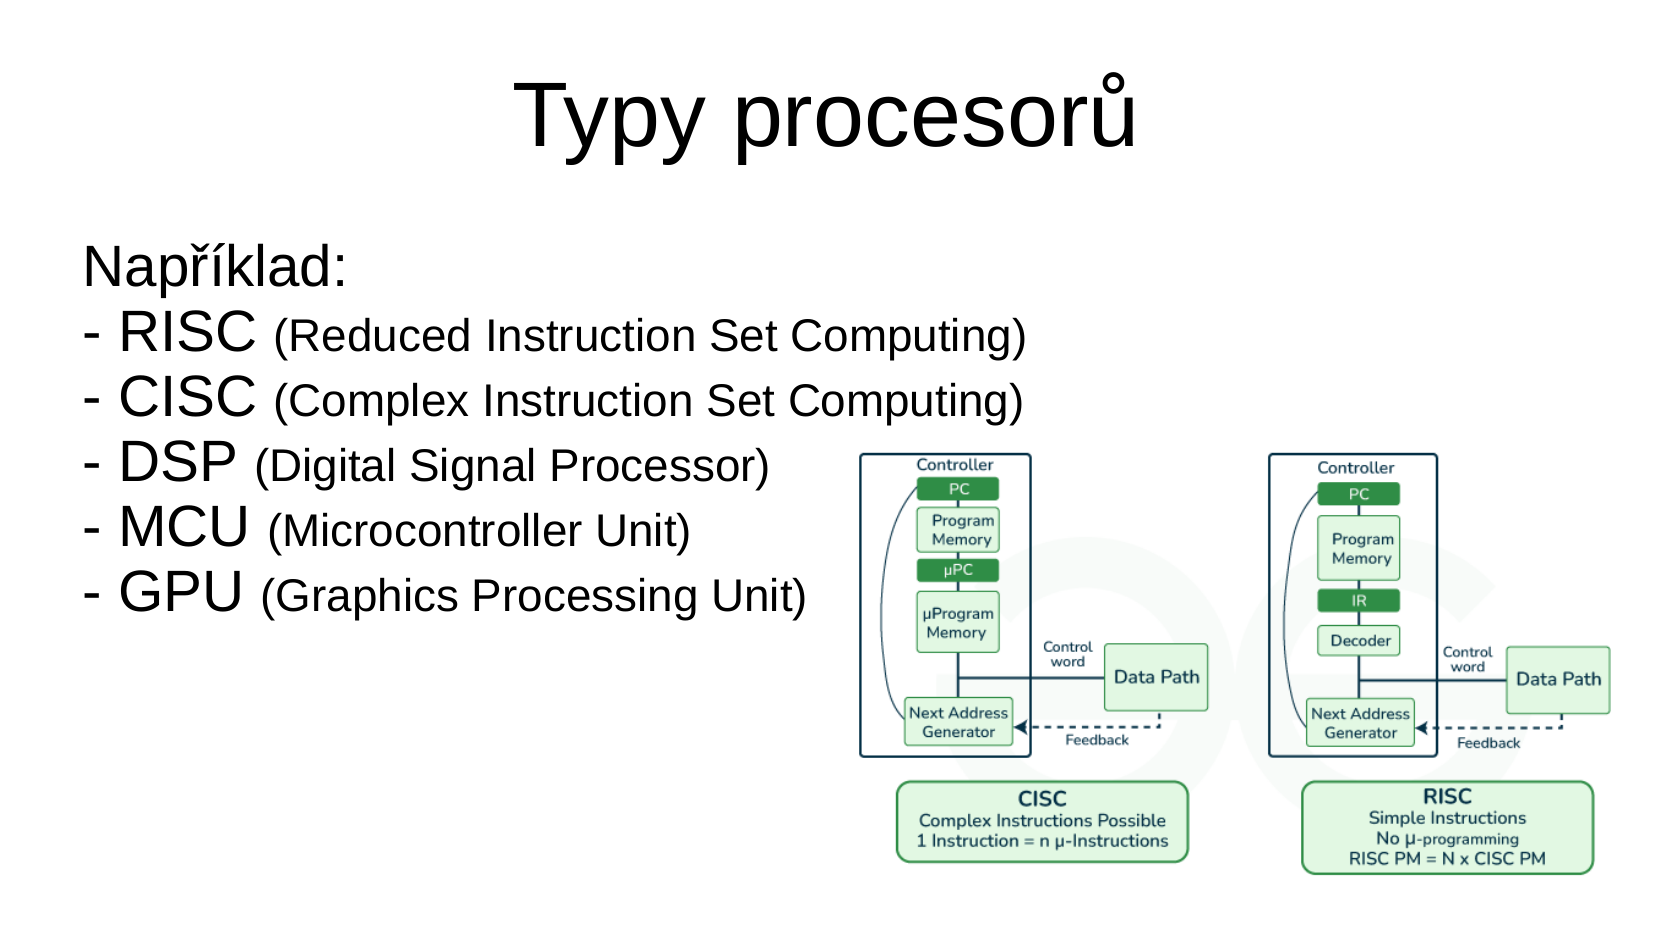

# Typy procesorů
Například:
- RISC (Reduced Instruction Set Computing)
- CISC (Complex Instruction Set Computing)
- DSP (Digital Signal Processor)
- MCU (Microcontroller Unit)
- GPU (Graphics Processing Unit)